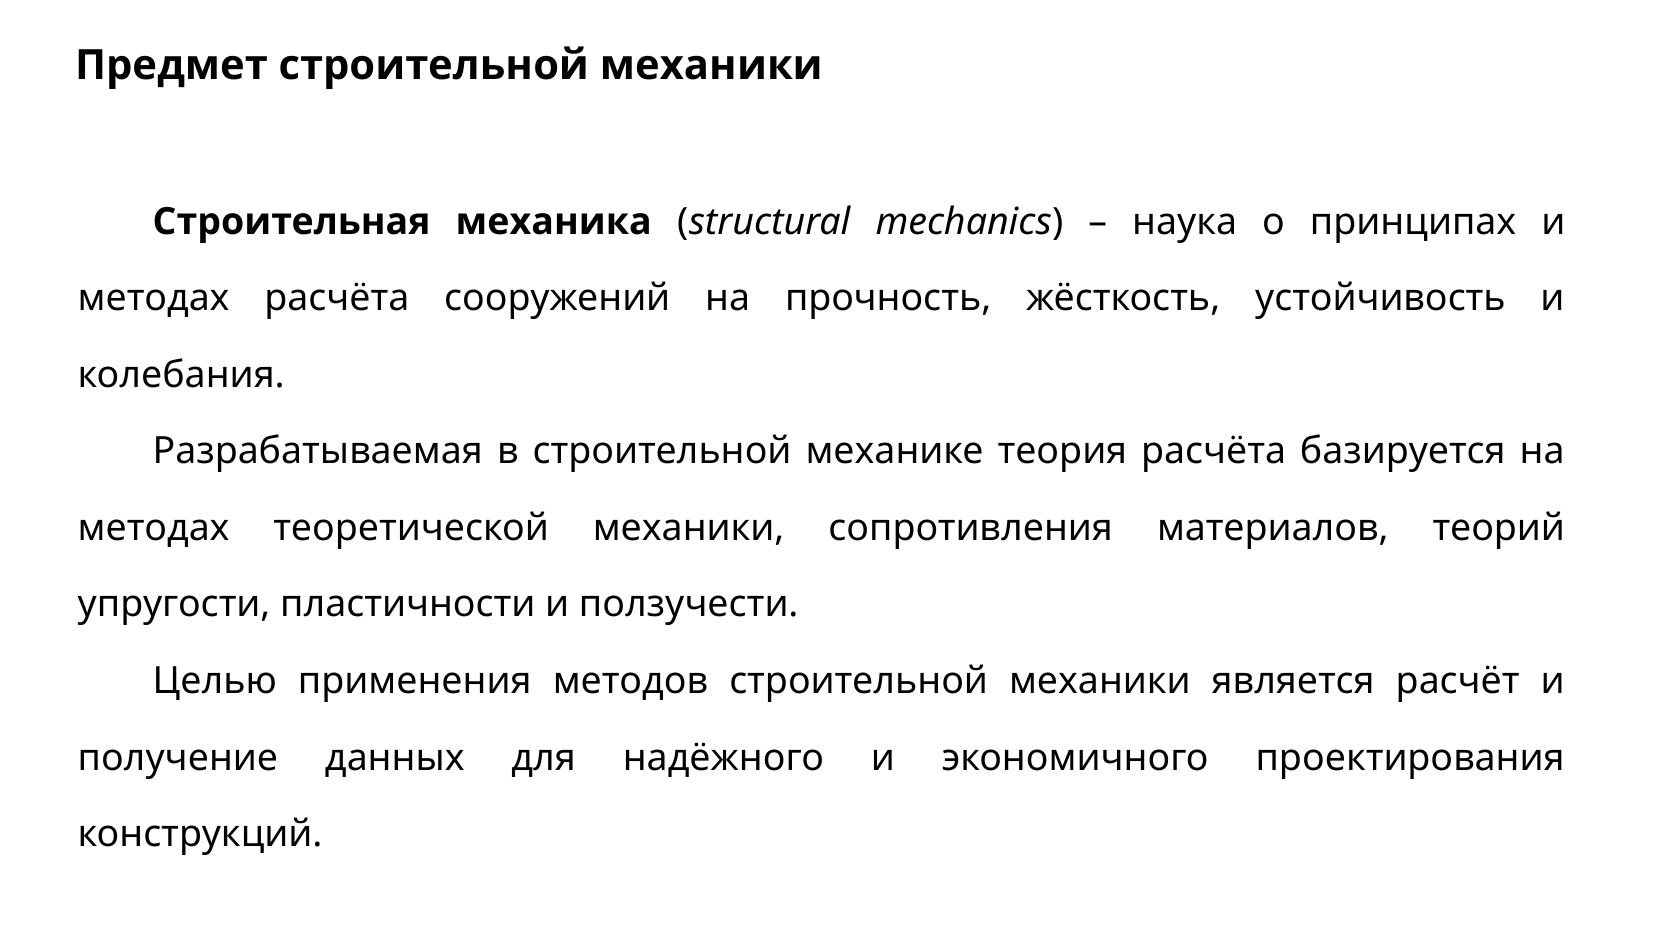

# Предмет строительной механики
	Строительная механика (structural mechanics) – наука о принципах и методах расчёта сооружений на прочность, жёсткость, устойчивость и колебания.
	Разрабатываемая в строительной механике теория расчёта базируется на методах теоретической механики, сопротивления материалов, теорий упругости, пластичности и ползучести.
	Целью применения методов строительной механики является расчёт и получение данных для надёжного и экономичного проектирования конструкций.